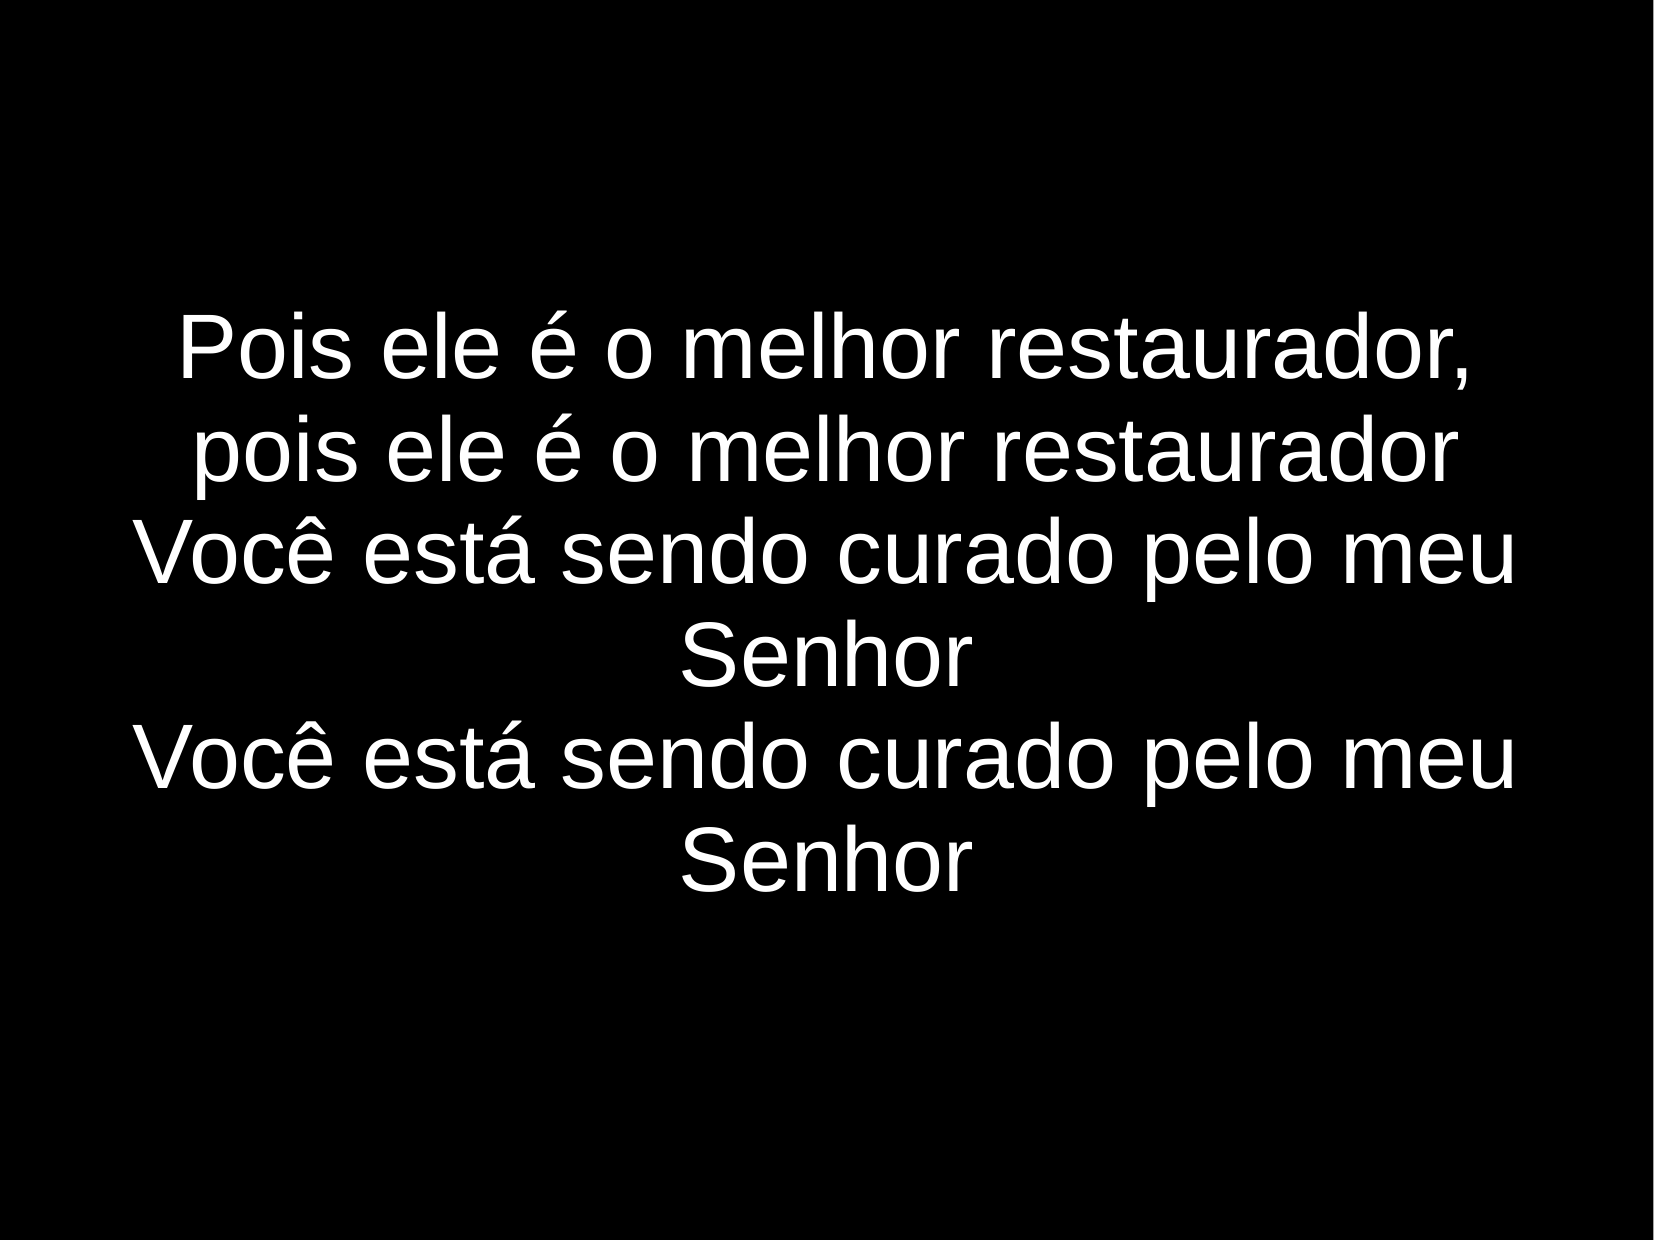

# Pois ele é o melhor restaurador, pois ele é o melhor restaurador
Você está sendo curado pelo meu Senhor
Você está sendo curado pelo meu Senhor